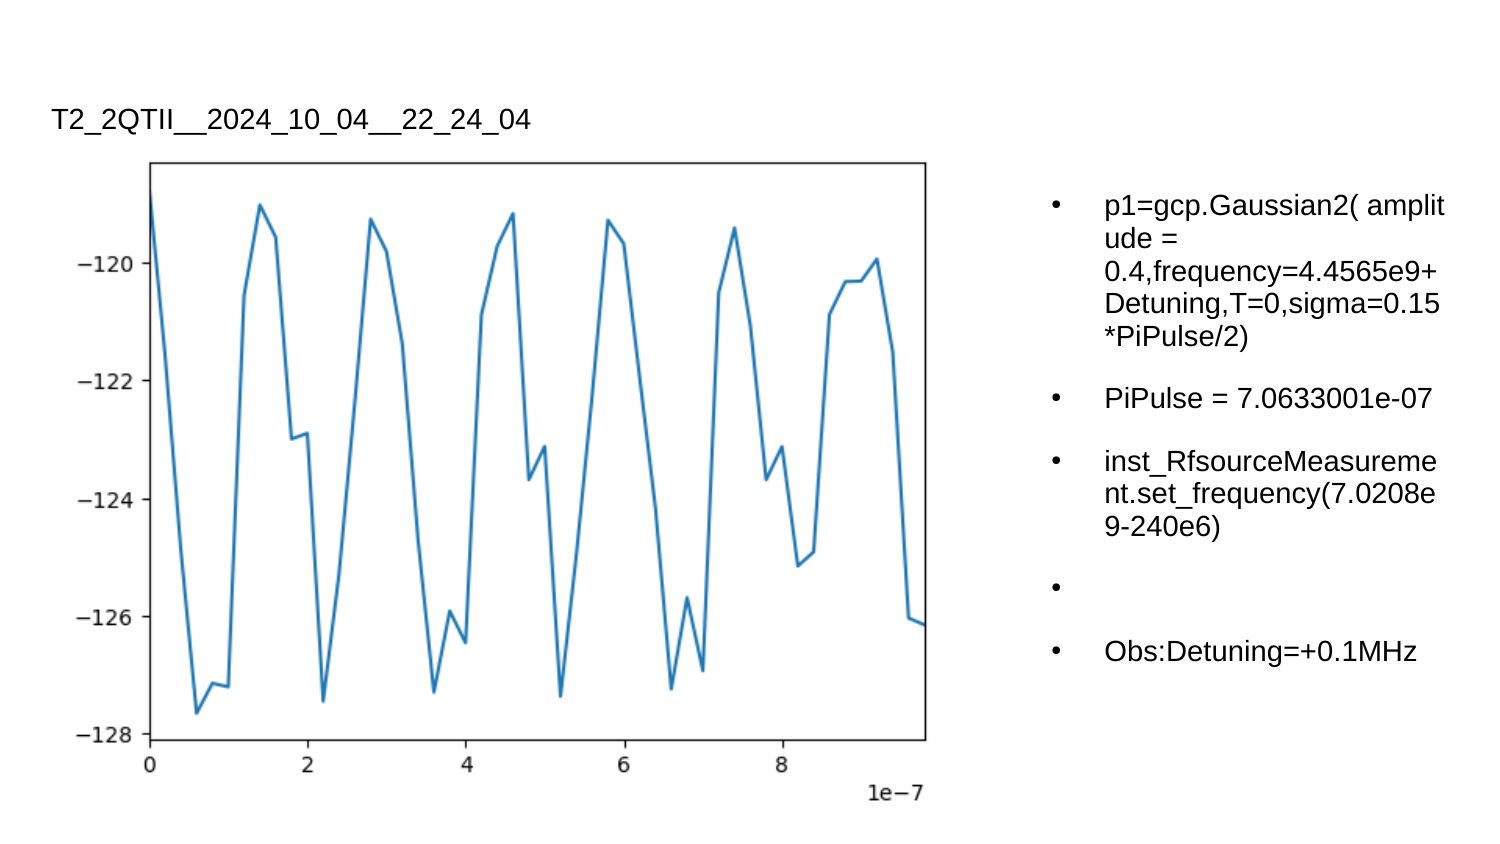

# T2_2QTII__2024_10_04__22_24_04
p1=gcp.Gaussian2( amplitude = 0.4,frequency=4.4565e9+Detuning,T=0,sigma=0.15*PiPulse/2)
PiPulse = 7.0633001e-07
inst_RfsourceMeasurement.set_frequency(7.0208e9-240e6)
Obs:Detuning=+0.1MHz